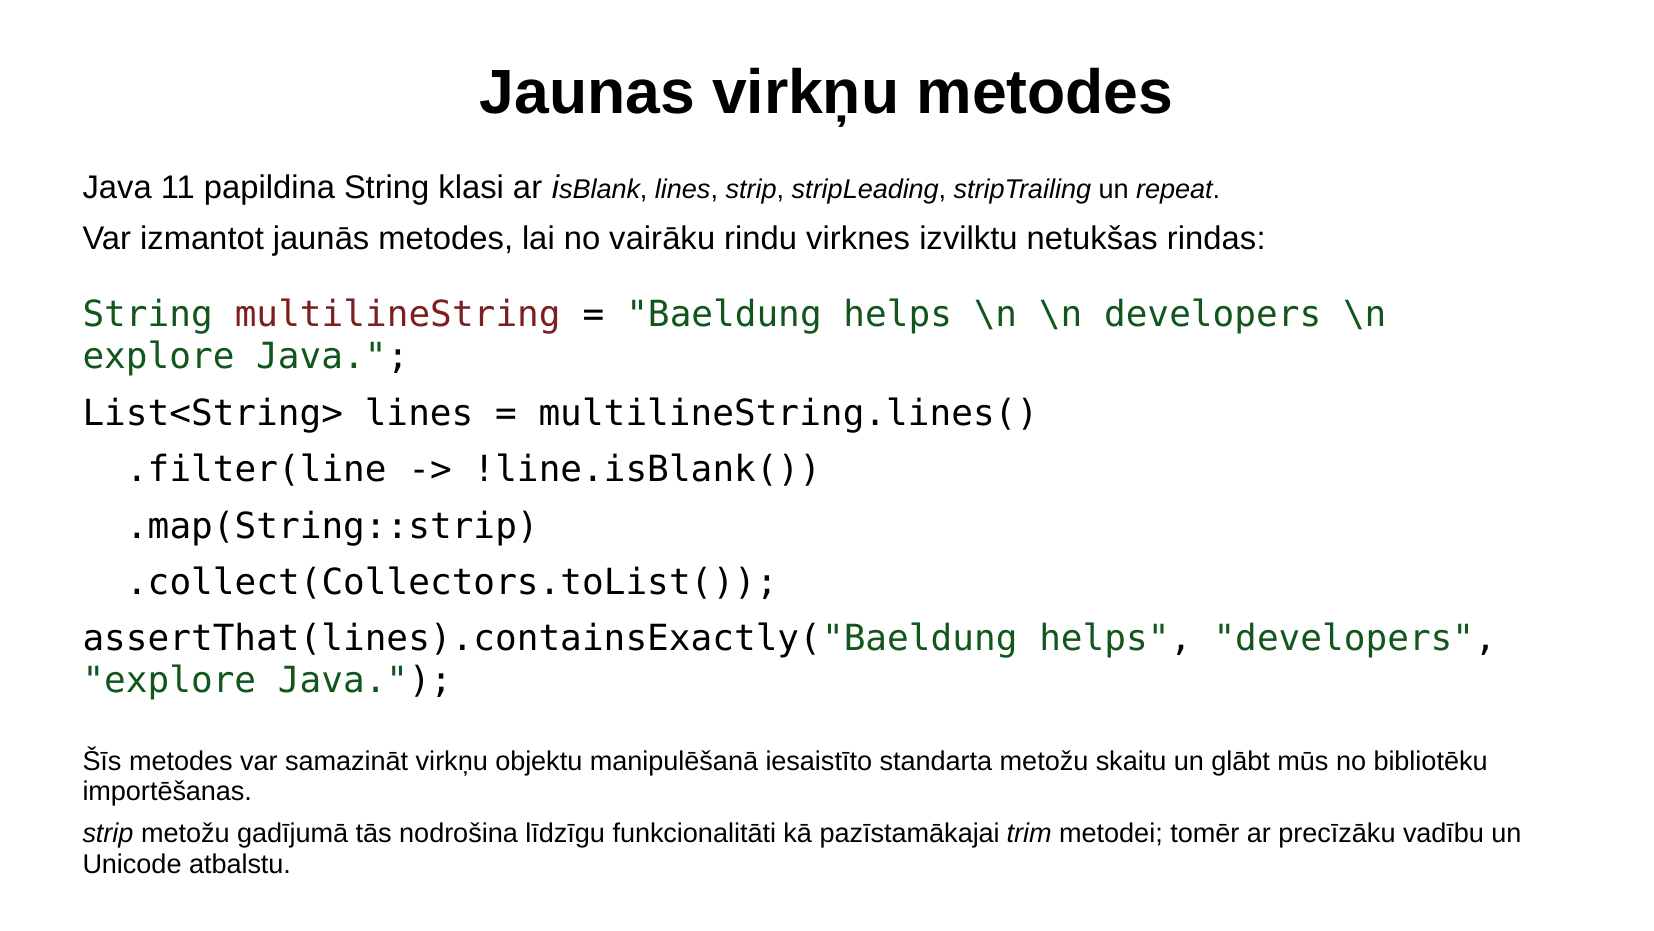

# Jaunas virkņu metodes
Java 11 papildina String klasi ar isBlank, lines, strip, stripLeading, stripTrailing un repeat.
Var izmantot jaunās metodes, lai no vairāku rindu virknes izvilktu netukšas rindas:
String multilineString = "Baeldung helps \n \n developers \n explore Java.";
List<String> lines = multilineString.lines()
 .filter(line -> !line.isBlank())
 .map(String::strip)
 .collect(Collectors.toList());
assertThat(lines).containsExactly("Baeldung helps", "developers", "explore Java.");
Šīs metodes var samazināt virkņu objektu manipulēšanā iesaistīto standarta metožu skaitu un glābt mūs no bibliotēku importēšanas.
strip metožu gadījumā tās nodrošina līdzīgu funkcionalitāti kā pazīstamākajai trim metodei; tomēr ar precīzāku vadību un Unicode atbalstu.